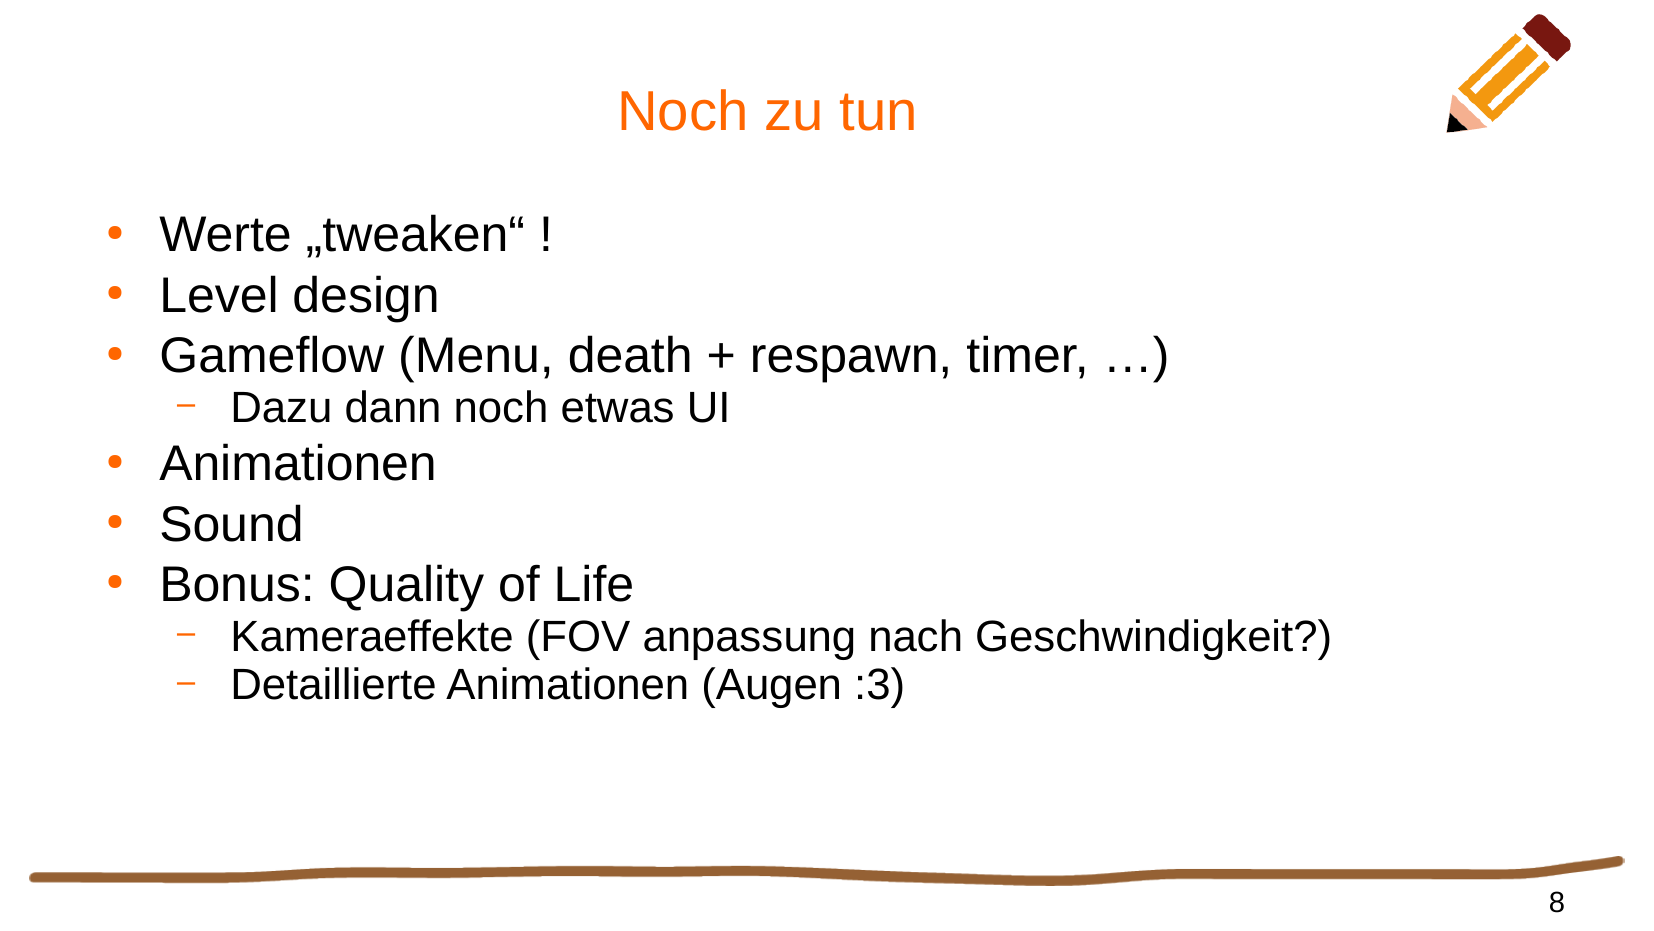

# Noch zu tun
Werte „tweaken“ !
Level design
Gameflow (Menu, death + respawn, timer, …)
Dazu dann noch etwas UI
Animationen
Sound
Bonus: Quality of Life
Kameraeffekte (FOV anpassung nach Geschwindigkeit?)
Detaillierte Animationen (Augen :3)
8